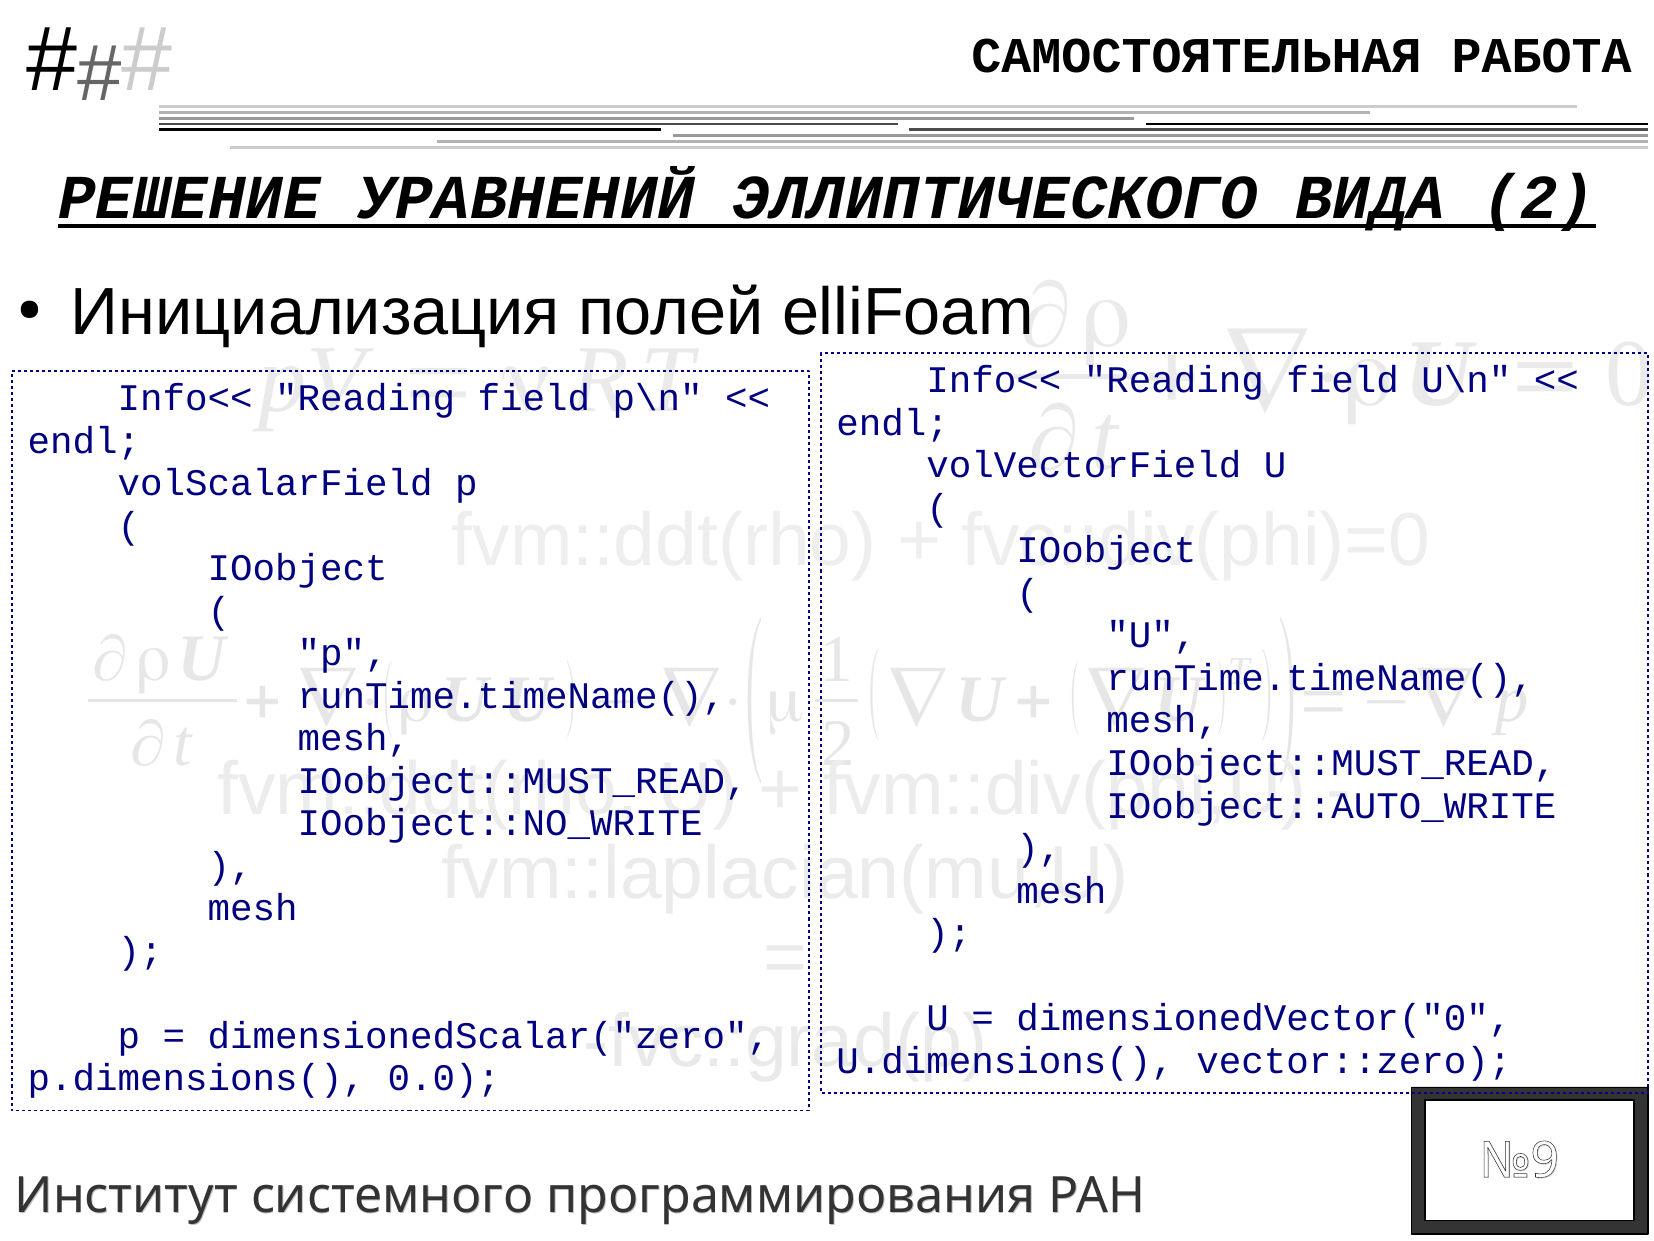

# РЕШЕНИЕ УРАВНЕНИЙ ЭЛЛИПТИЧЕСКОГО ВИДА (2)
Инициализация полей elliFoam
 Info<< "Reading field U\n" << endl;
 volVectorField U
 (
 IOobject
 (
 "U",
 runTime.timeName(),
 mesh,
 IOobject::MUST_READ,
 IOobject::AUTO_WRITE
 ),
 mesh
 );
 U = dimensionedVector("0", U.dimensions(), vector::zero);
 Info<< "Reading field p\n" << endl;
 volScalarField p
 (
 IOobject
 (
 "p",
 runTime.timeName(),
 mesh,
 IOobject::MUST_READ,
 IOobject::NO_WRITE
 ),
 mesh
 );
 p = dimensionedScalar("zero", p.dimensions(), 0.0);